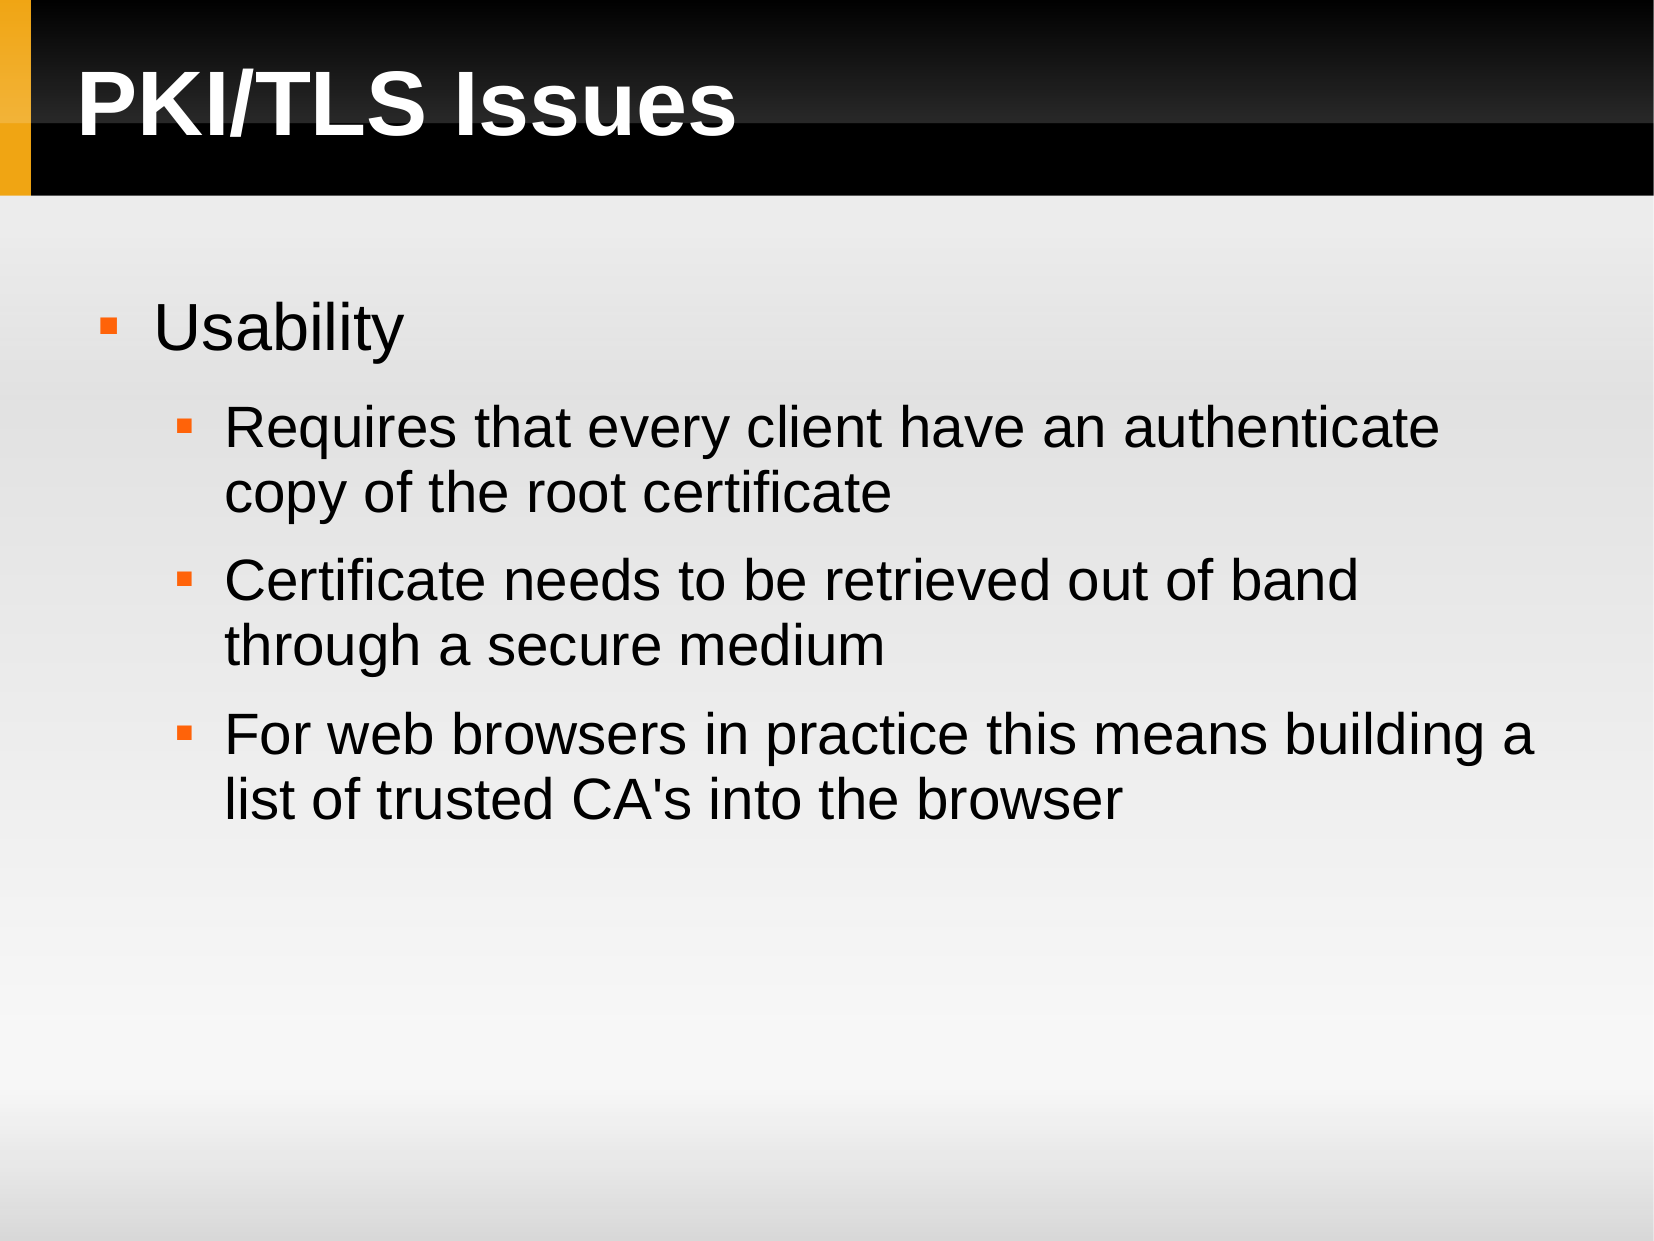

# PKI/TLS Issues
Usability
Requires that every client have an authenticate copy of the root certificate
Certificate needs to be retrieved out of band through a secure medium
For web browsers in practice this means building a list of trusted CA's into the browser